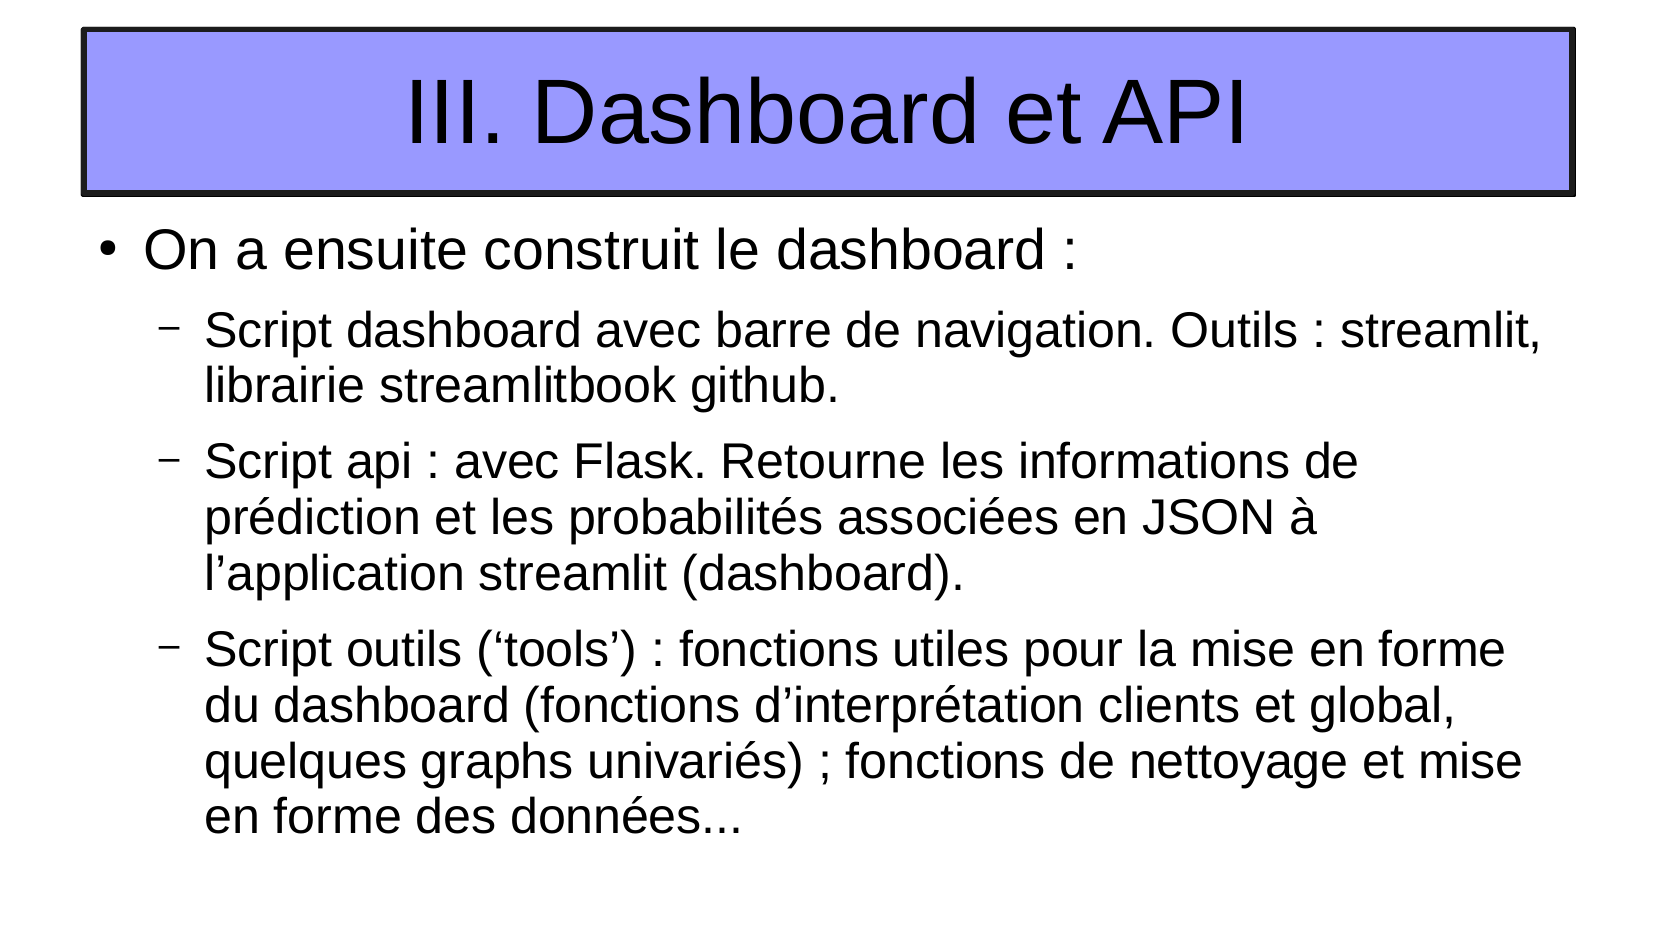

III. Dashboard et API
#
On a ensuite construit le dashboard :
Script dashboard avec barre de navigation. Outils : streamlit, librairie streamlitbook github.
Script api : avec Flask. Retourne les informations de prédiction et les probabilités associées en JSON à l’application streamlit (dashboard).
Script outils (‘tools’) : fonctions utiles pour la mise en forme du dashboard (fonctions d’interprétation clients et global, quelques graphs univariés) ; fonctions de nettoyage et mise en forme des données...